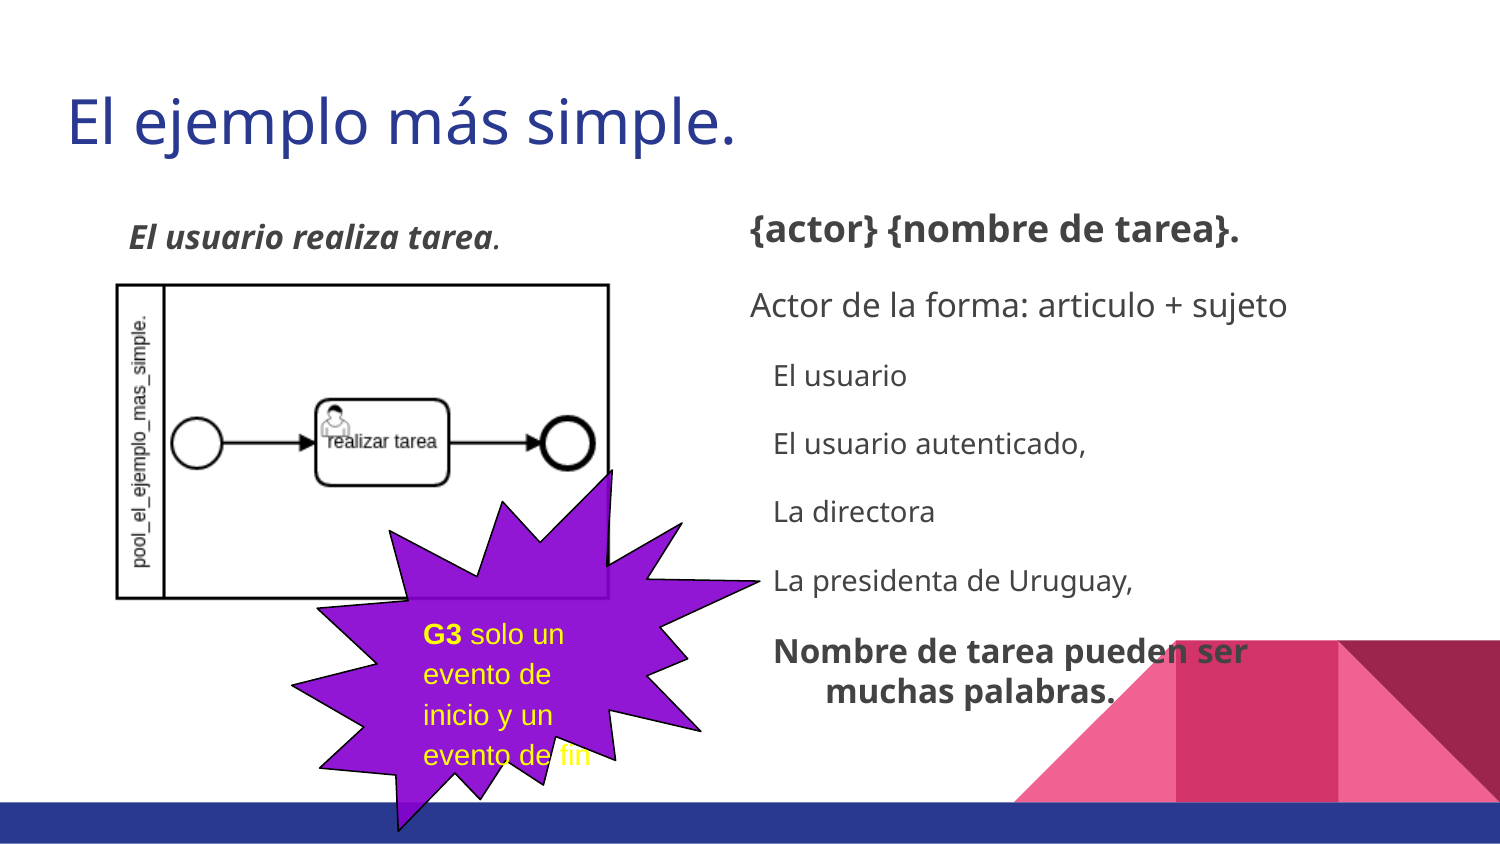

# El ejemplo más simple.
{actor} {nombre de tarea}.
Actor de la forma: articulo + sujeto
El usuario
El usuario autenticado,
La directora
La presidenta de Uruguay,
Nombre de tarea pueden ser muchas palabras.
El usuario realiza tarea.
G3 solo un evento de inicio y un evento de fin